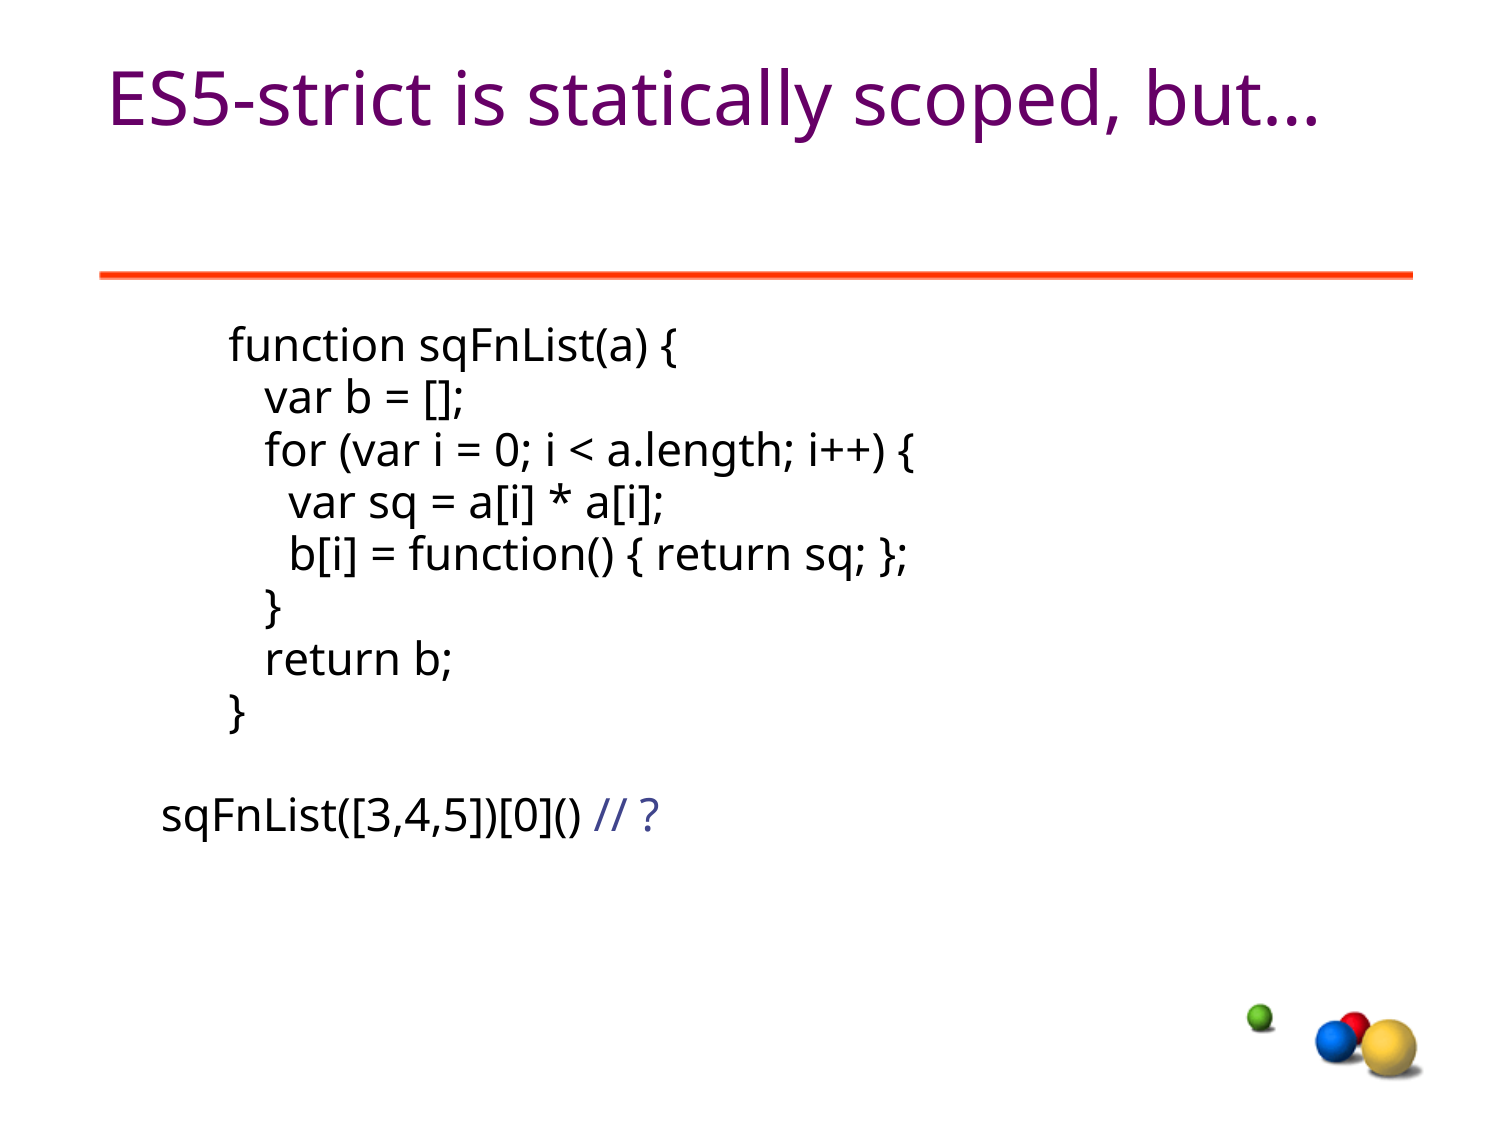

# ES5-strict is statically scoped, but…
function sqFnList(a) {
   var b = [];
   for (var i = 0; i < a.length; i++) {
     var sq = a[i] * a[i];
     b[i] = function() { return sq; };
   }
   return b;
}
sqFnList([3,4,5])[0]() // ?